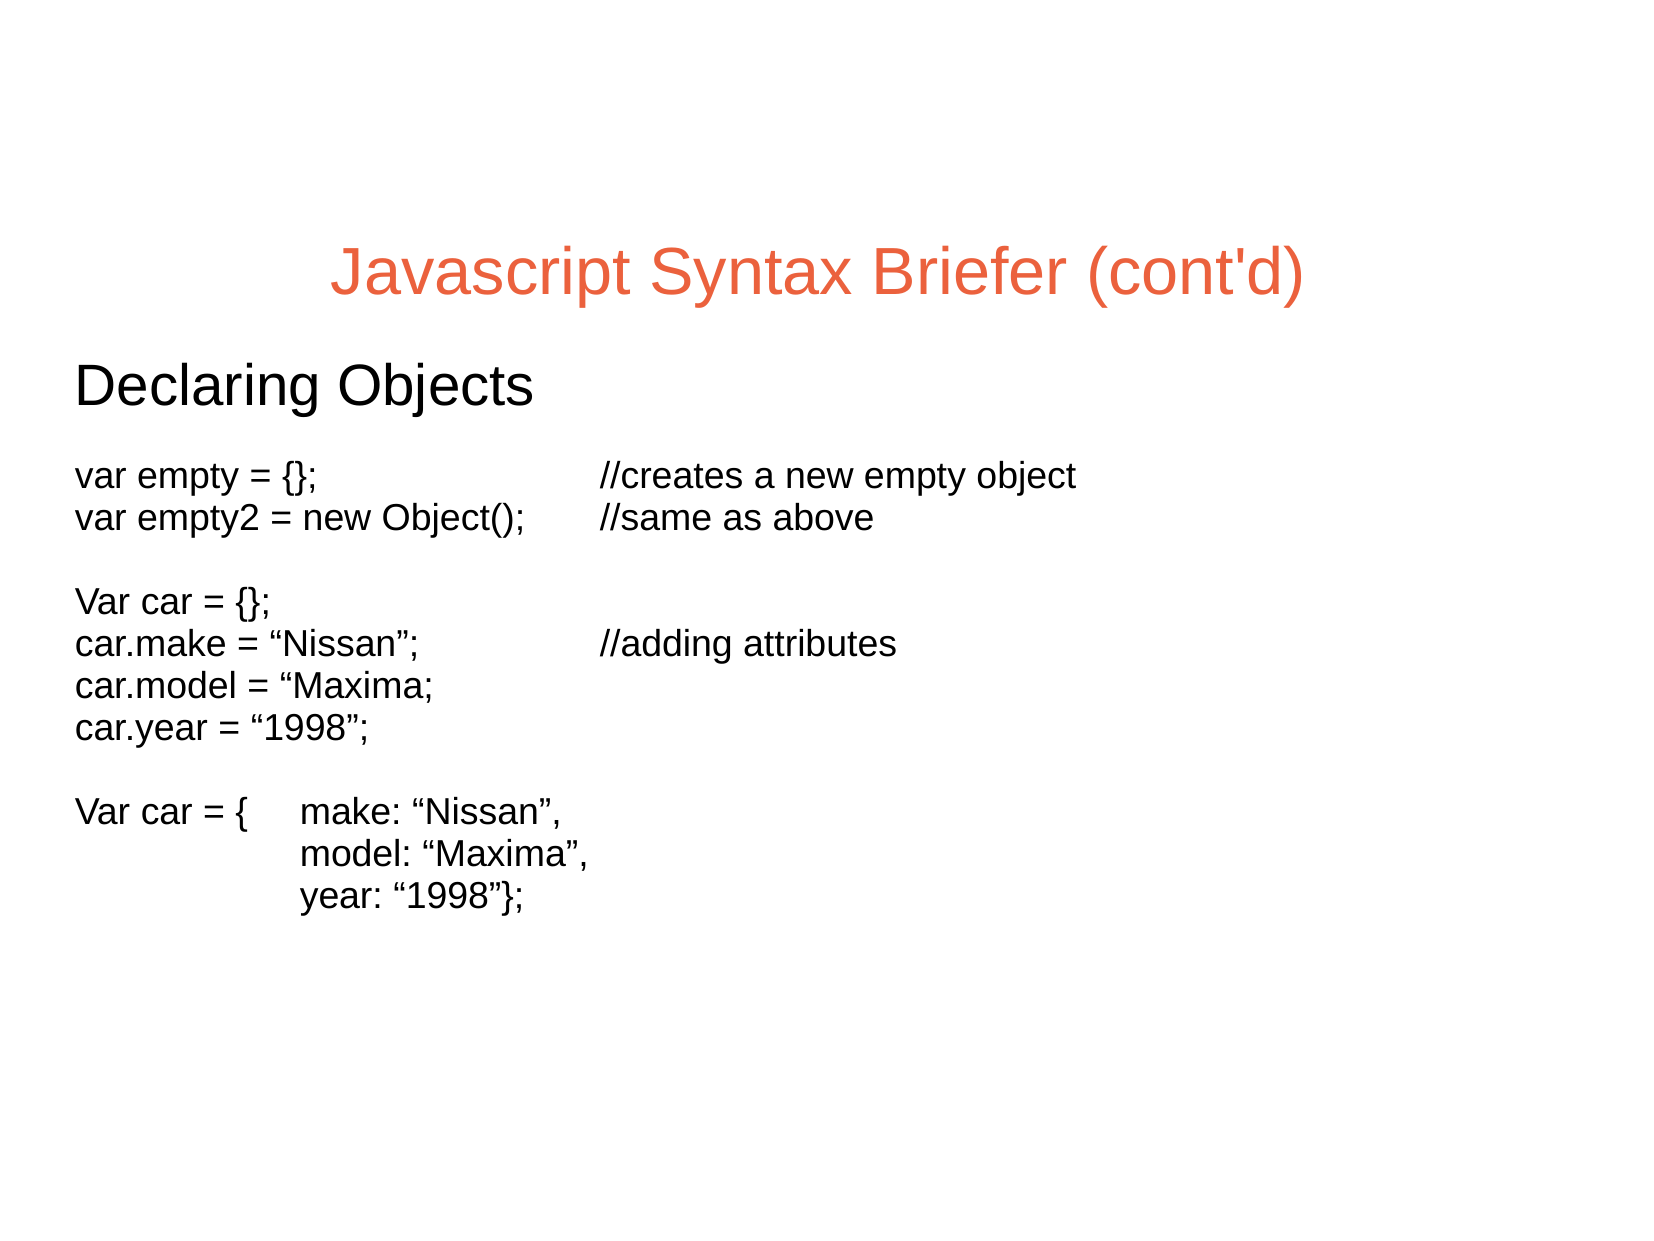

# Javascript Syntax Briefer (cont'd)
Declaring Objects
var empty = {}; 				//creates a new empty object
var empty2 = new Object();	//same as above
Var car = {};
car.make = “Nissan”;			//adding attributes
car.model = “Maxima;
car.year = “1998”;
Var car = {	make: “Nissan”,
			model: “Maxima”,
			year: “1998”};